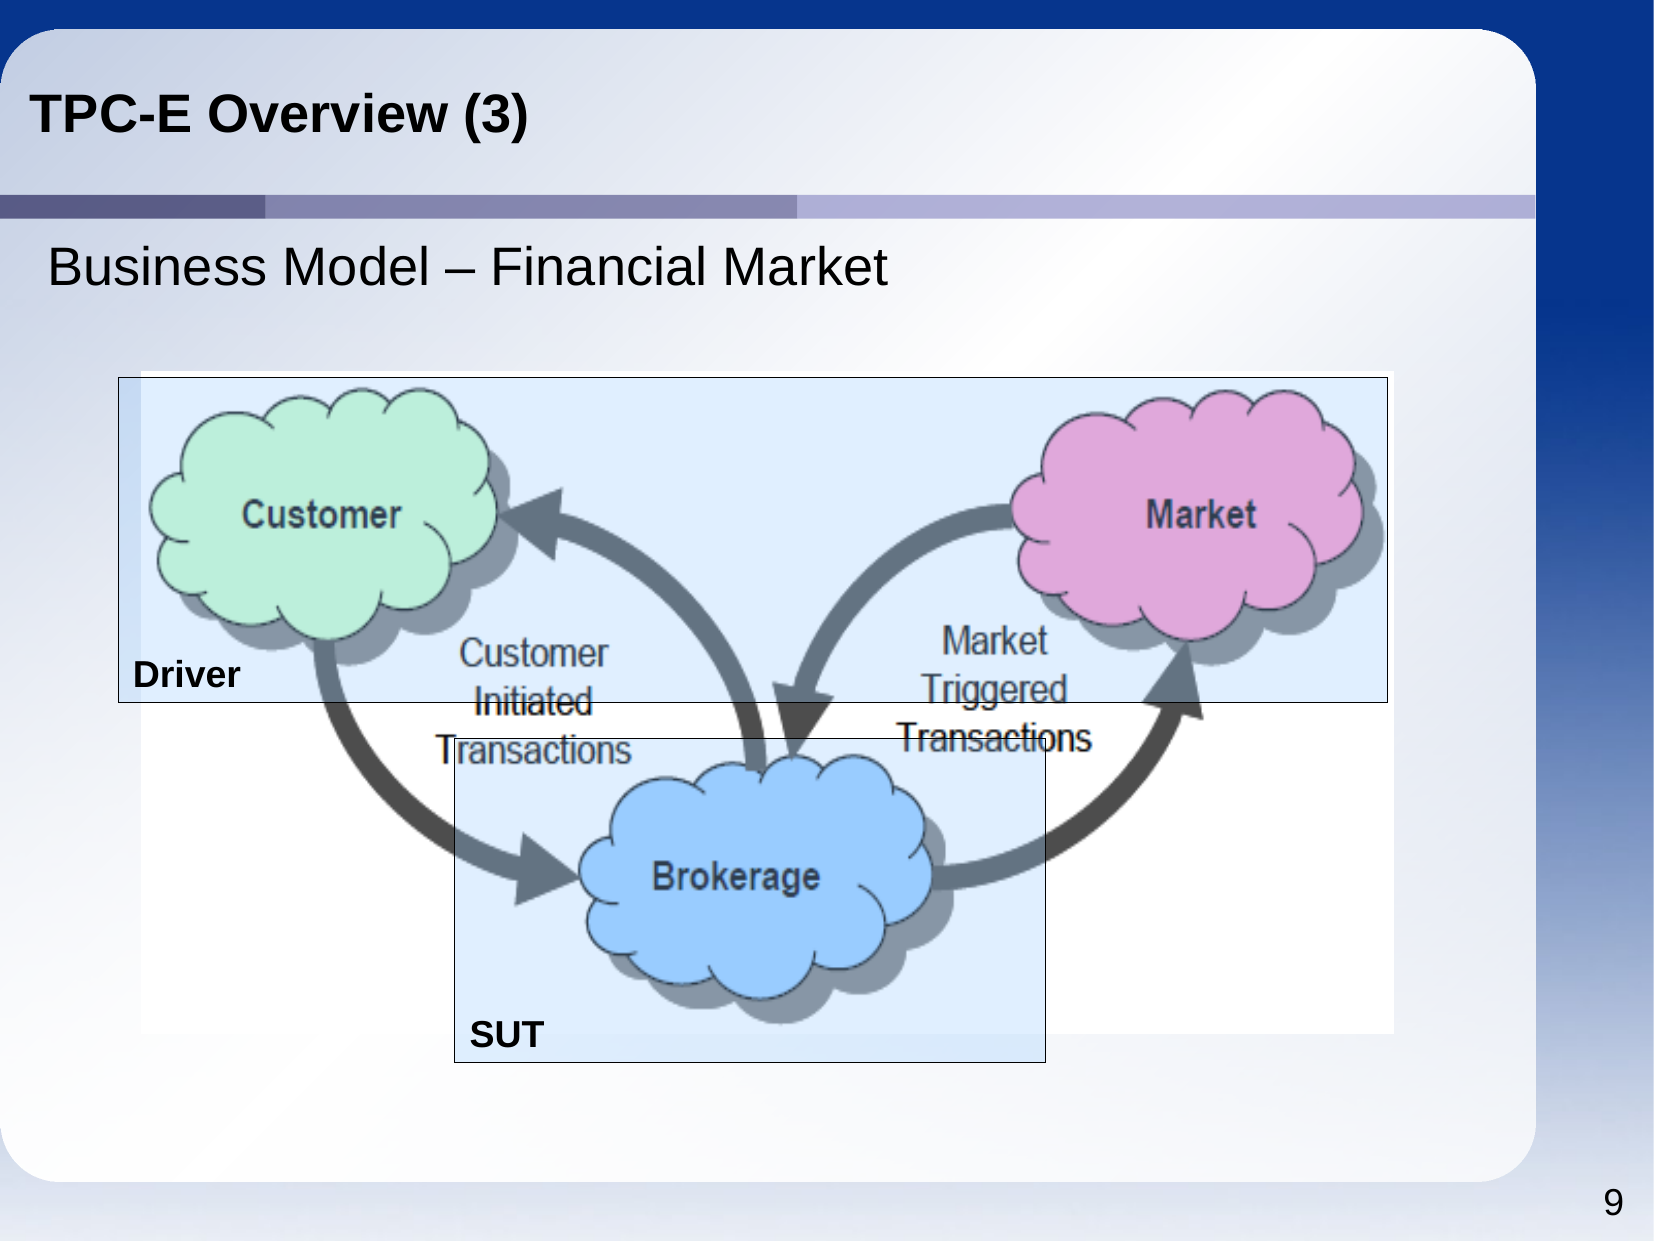

# TPC-E Overview (3)
Business Model – Financial Market
Driver
SUT
9